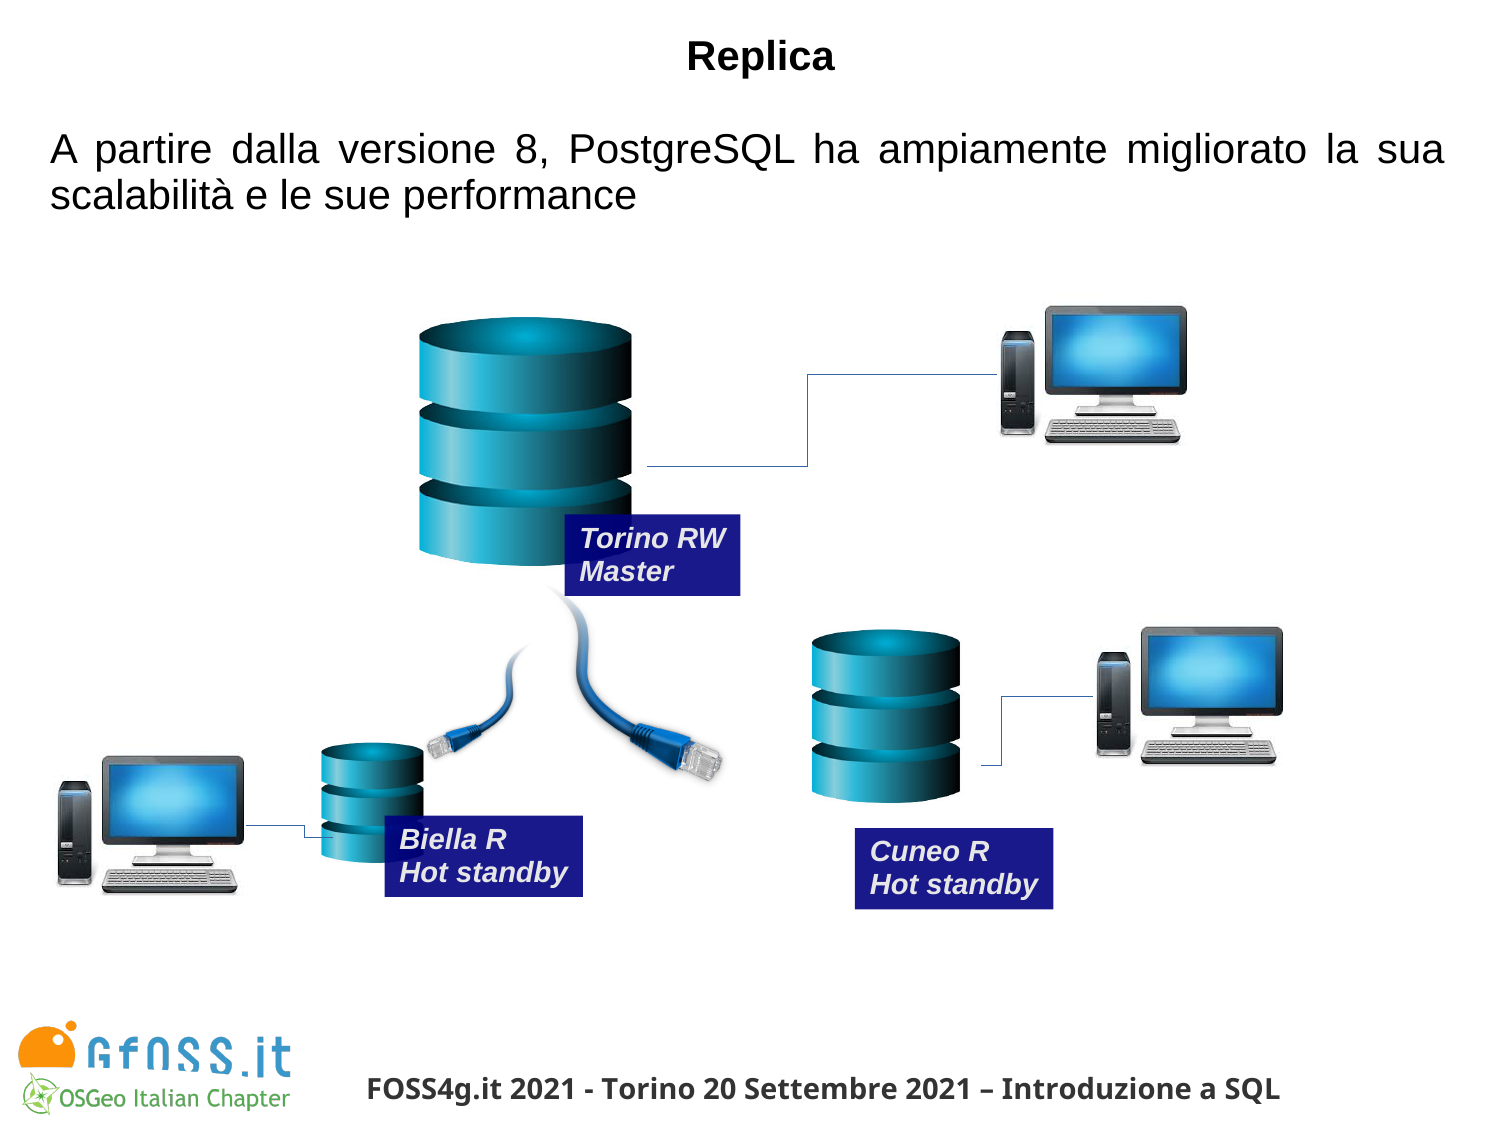

# Replica
A partire dalla versione 8, PostgreSQL ha ampiamente migliorato la sua scalabilità e le sue performance
Torino RW
Master
Biella R
Hot standby
Cuneo R
Hot standby